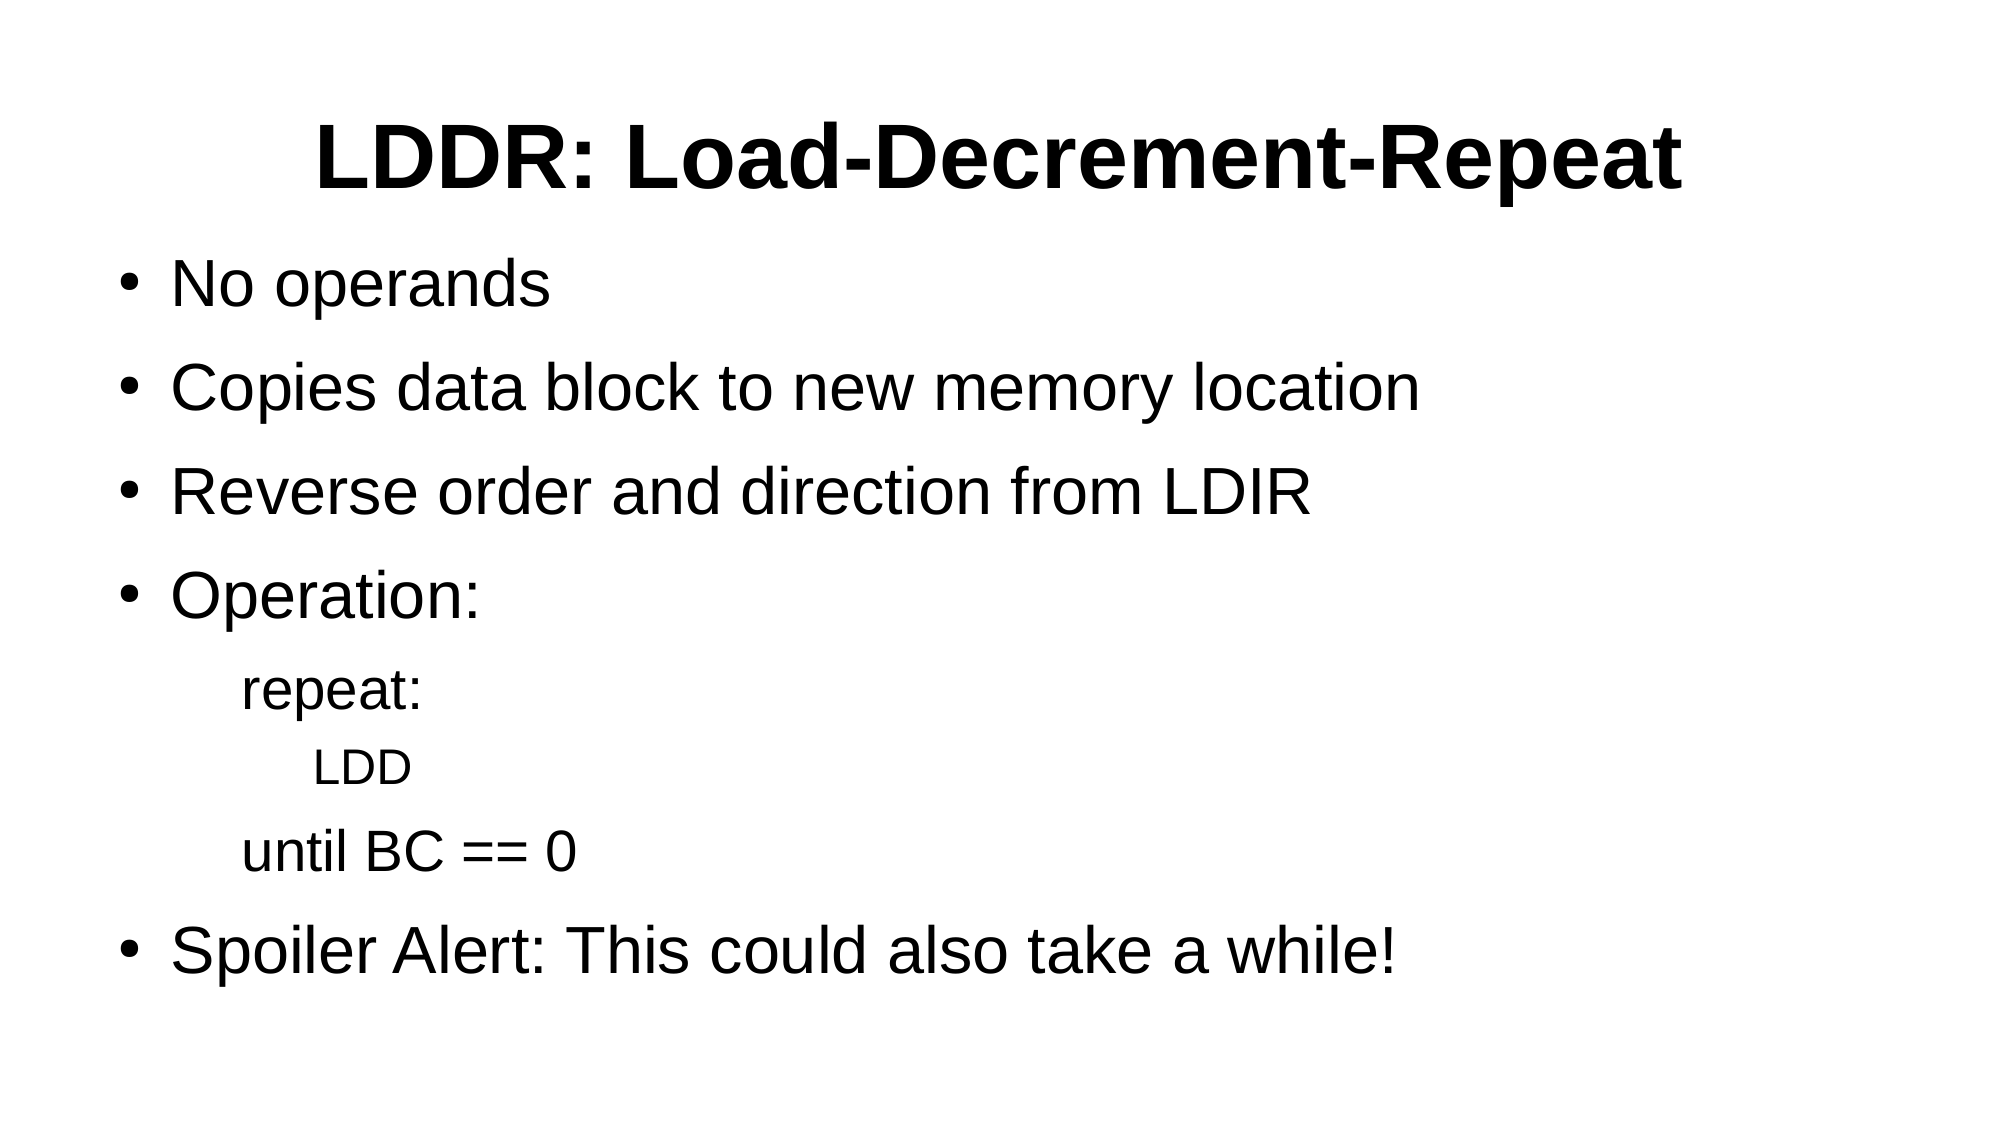

# LDDR: Load-Decrement-Repeat
No operands
Copies data block to new memory location
Reverse order and direction from LDIR
Operation:
repeat:
LDD
until BC == 0
Spoiler Alert: This could also take a while!